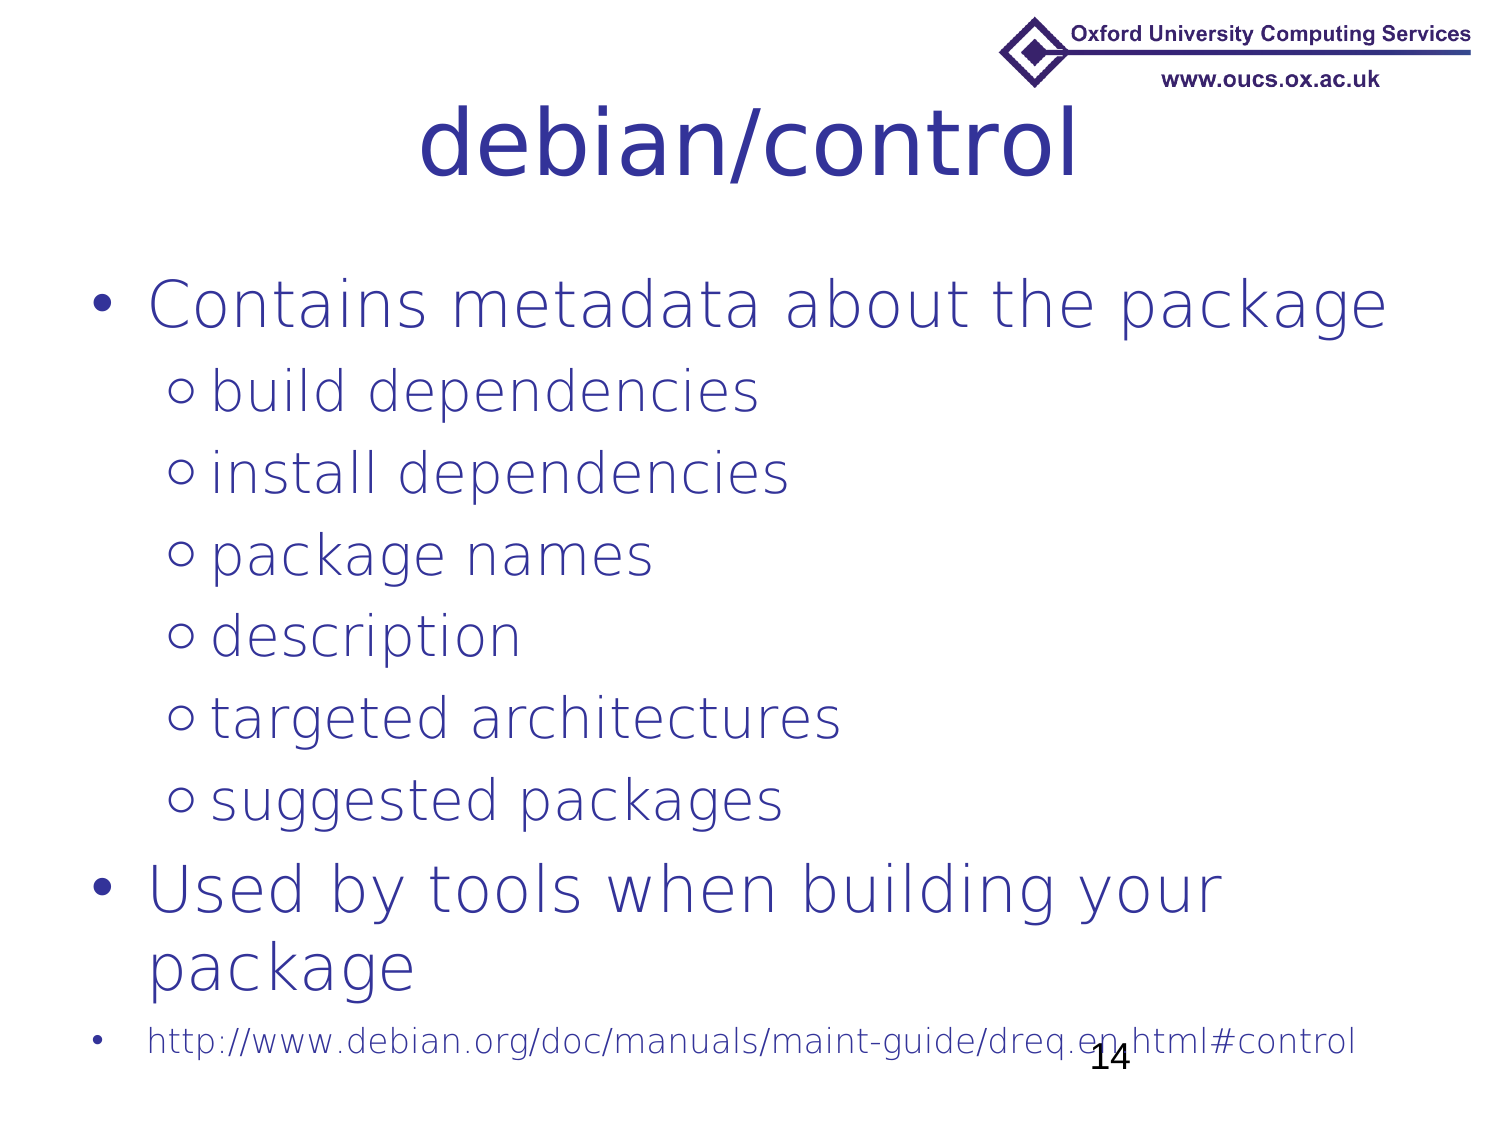

# debian/control
Contains metadata about the package
build dependencies
install dependencies
package names
description
targeted architectures
suggested packages
Used by tools when building your package
http://www.debian.org/doc/manuals/maint-guide/dreq.en.html#control
14